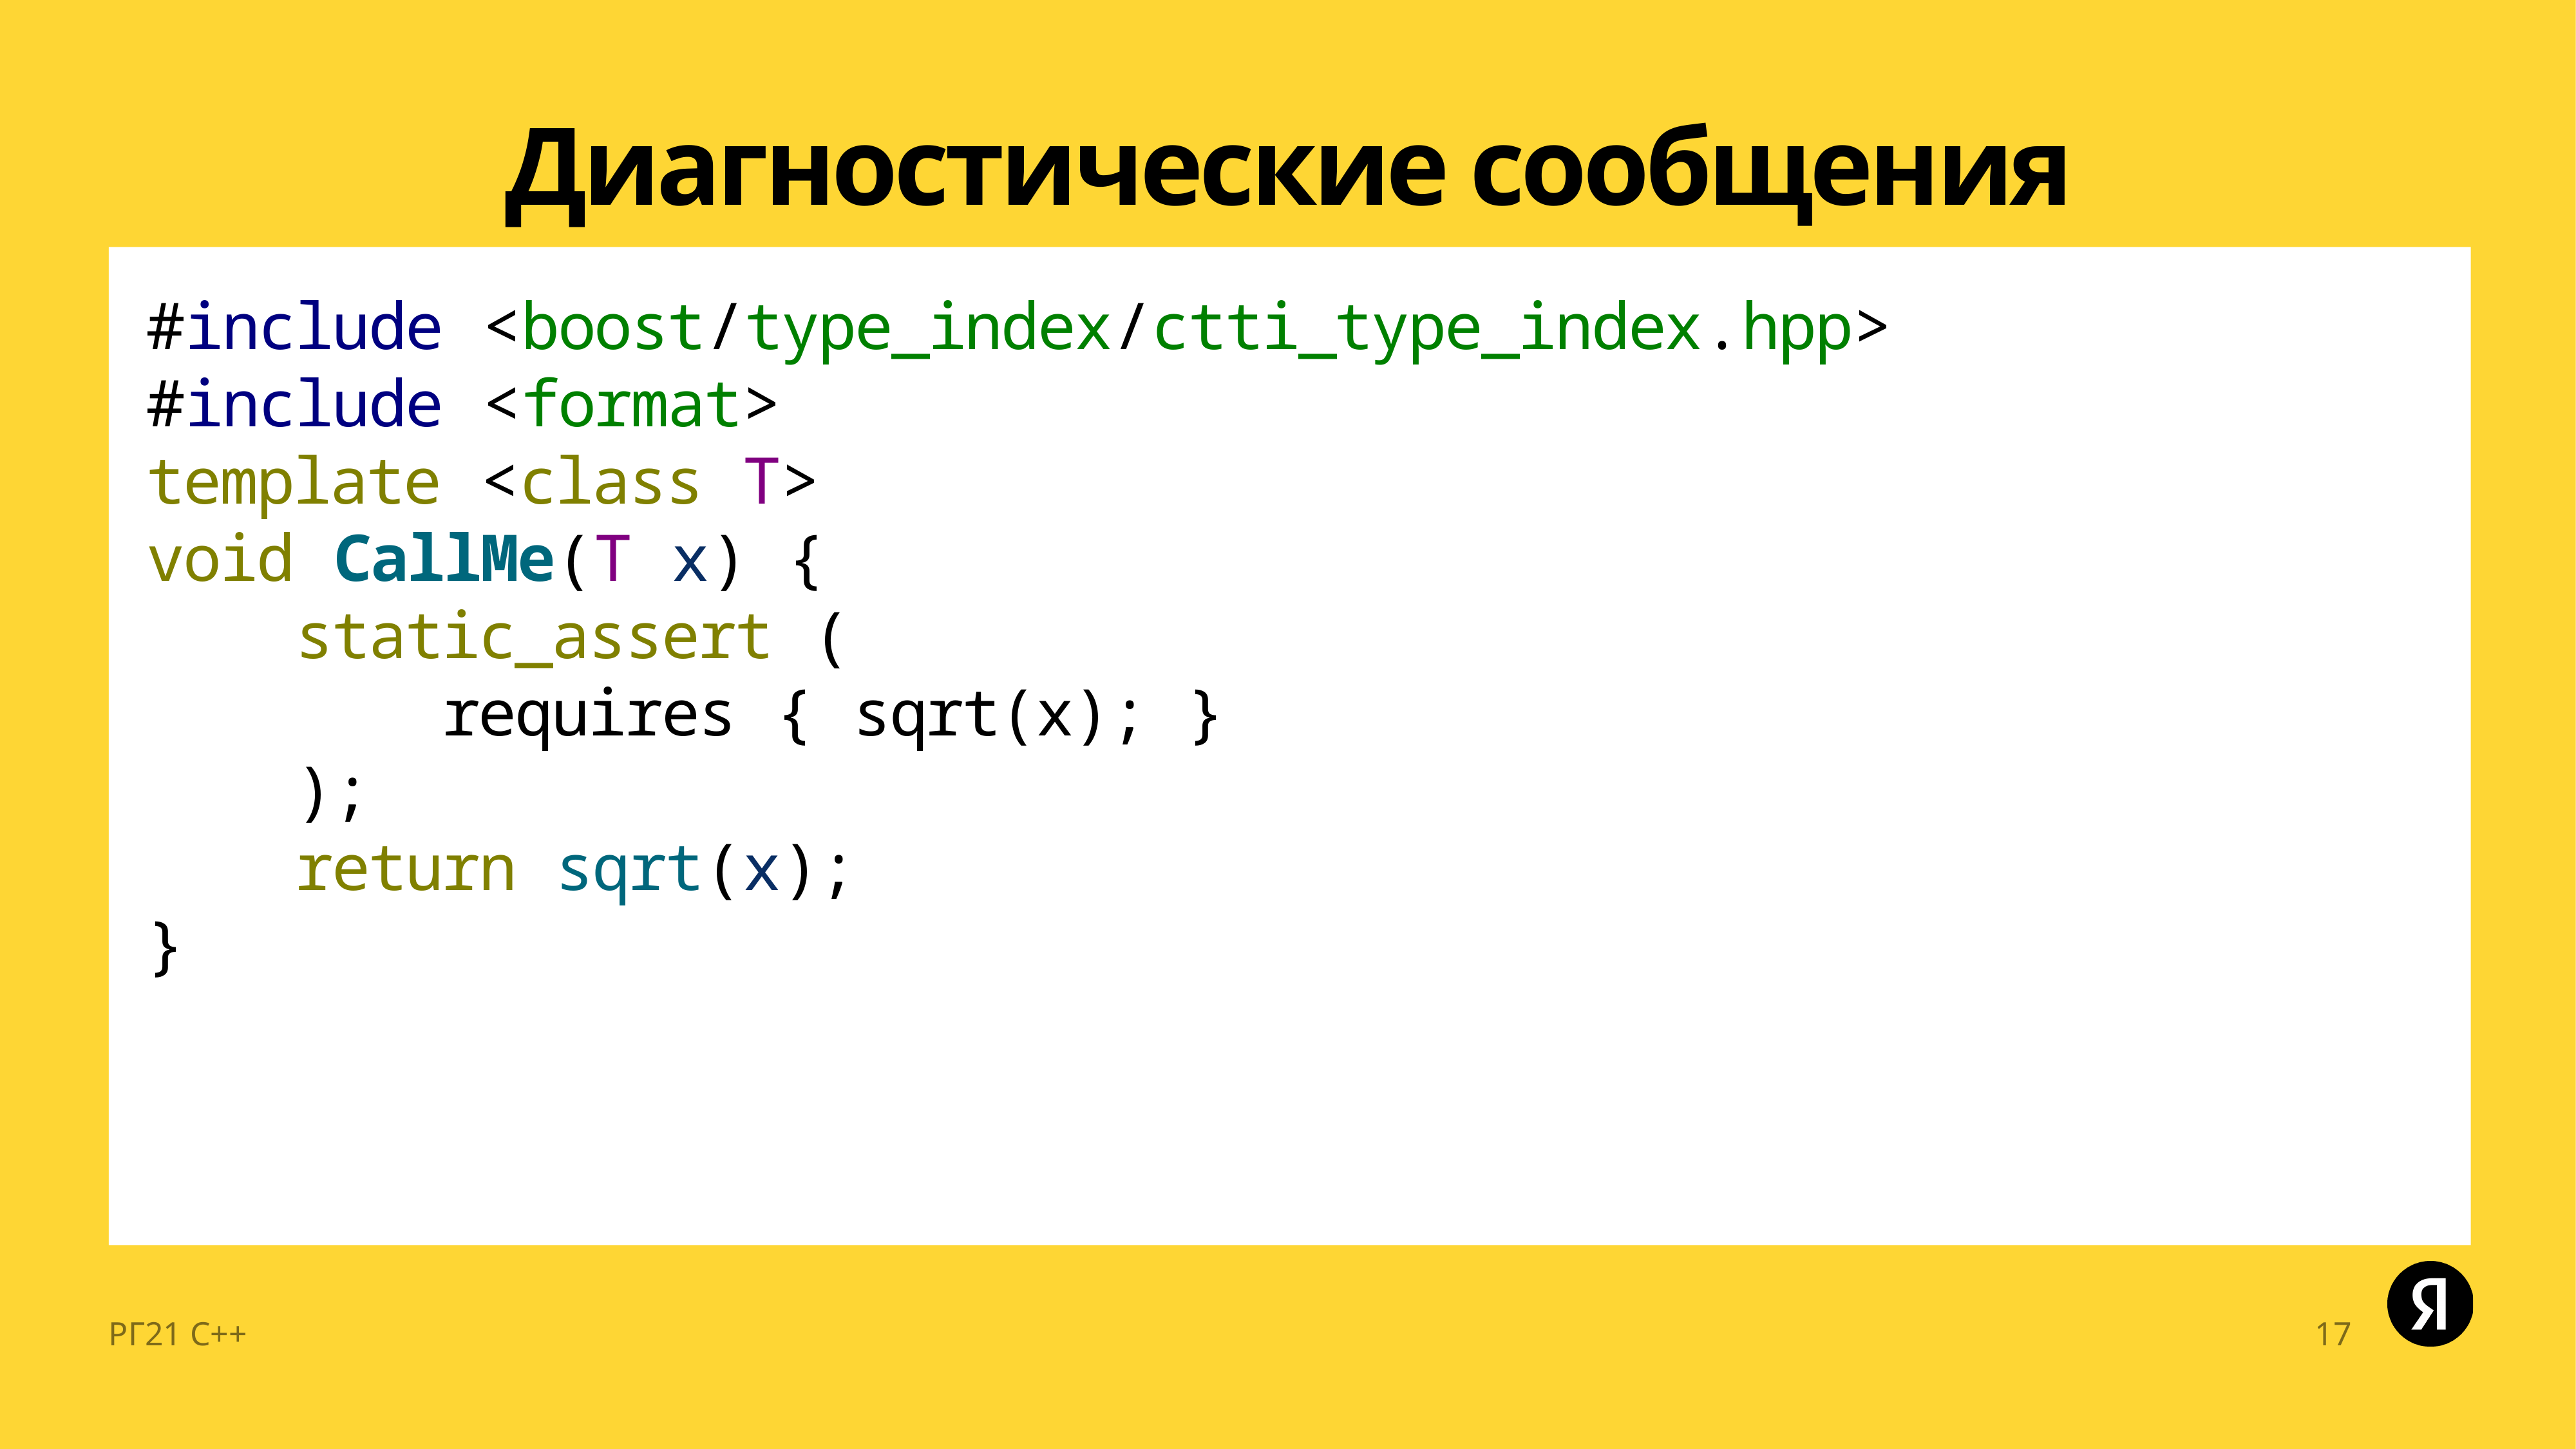

Диагностические сообщения
# #include <boost/type_index/ctti_type_index.hpp>
#include <format>
template <class T>
void CallMe(T x) {
 static_assert (
 requires { sqrt(x); }
 );
 return sqrt(x);
}
РГ21 C++
17